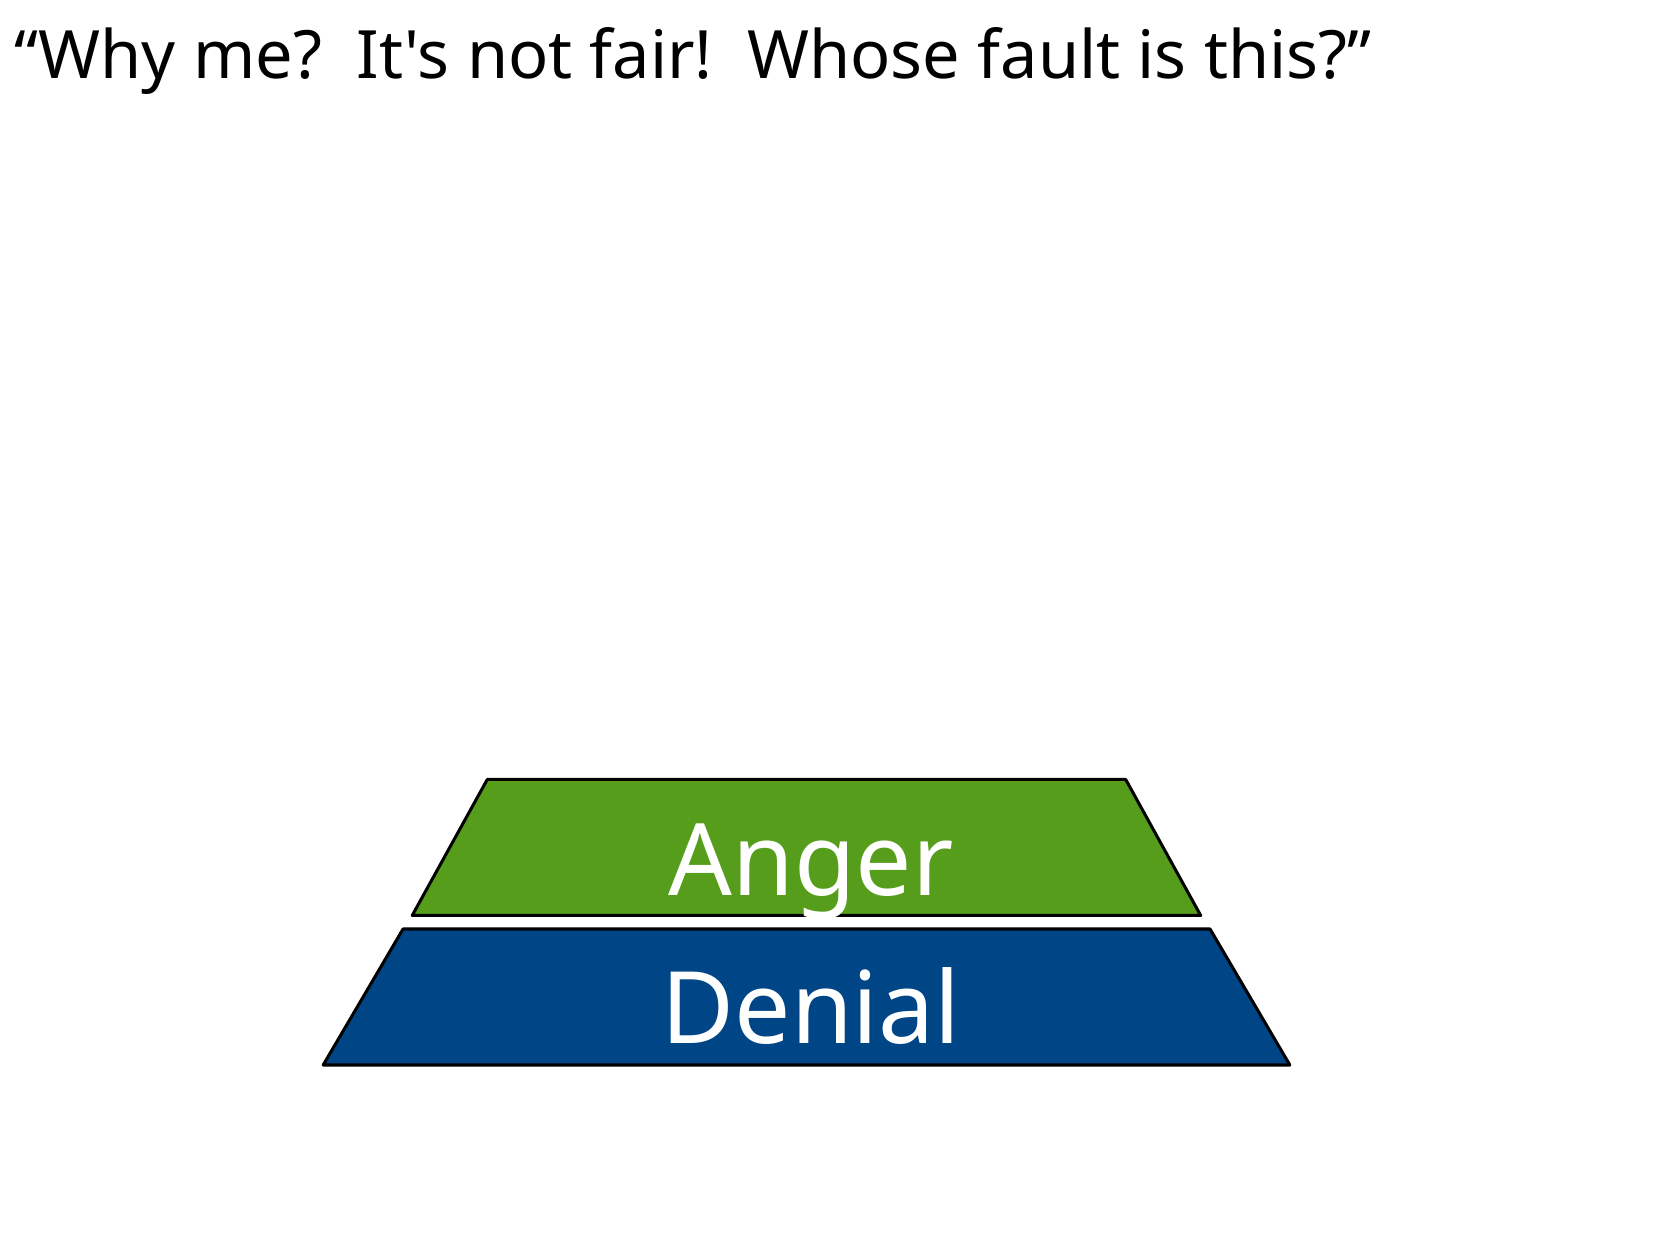

“Why me? It's not fair! Whose fault is this?”
Anger
Denial